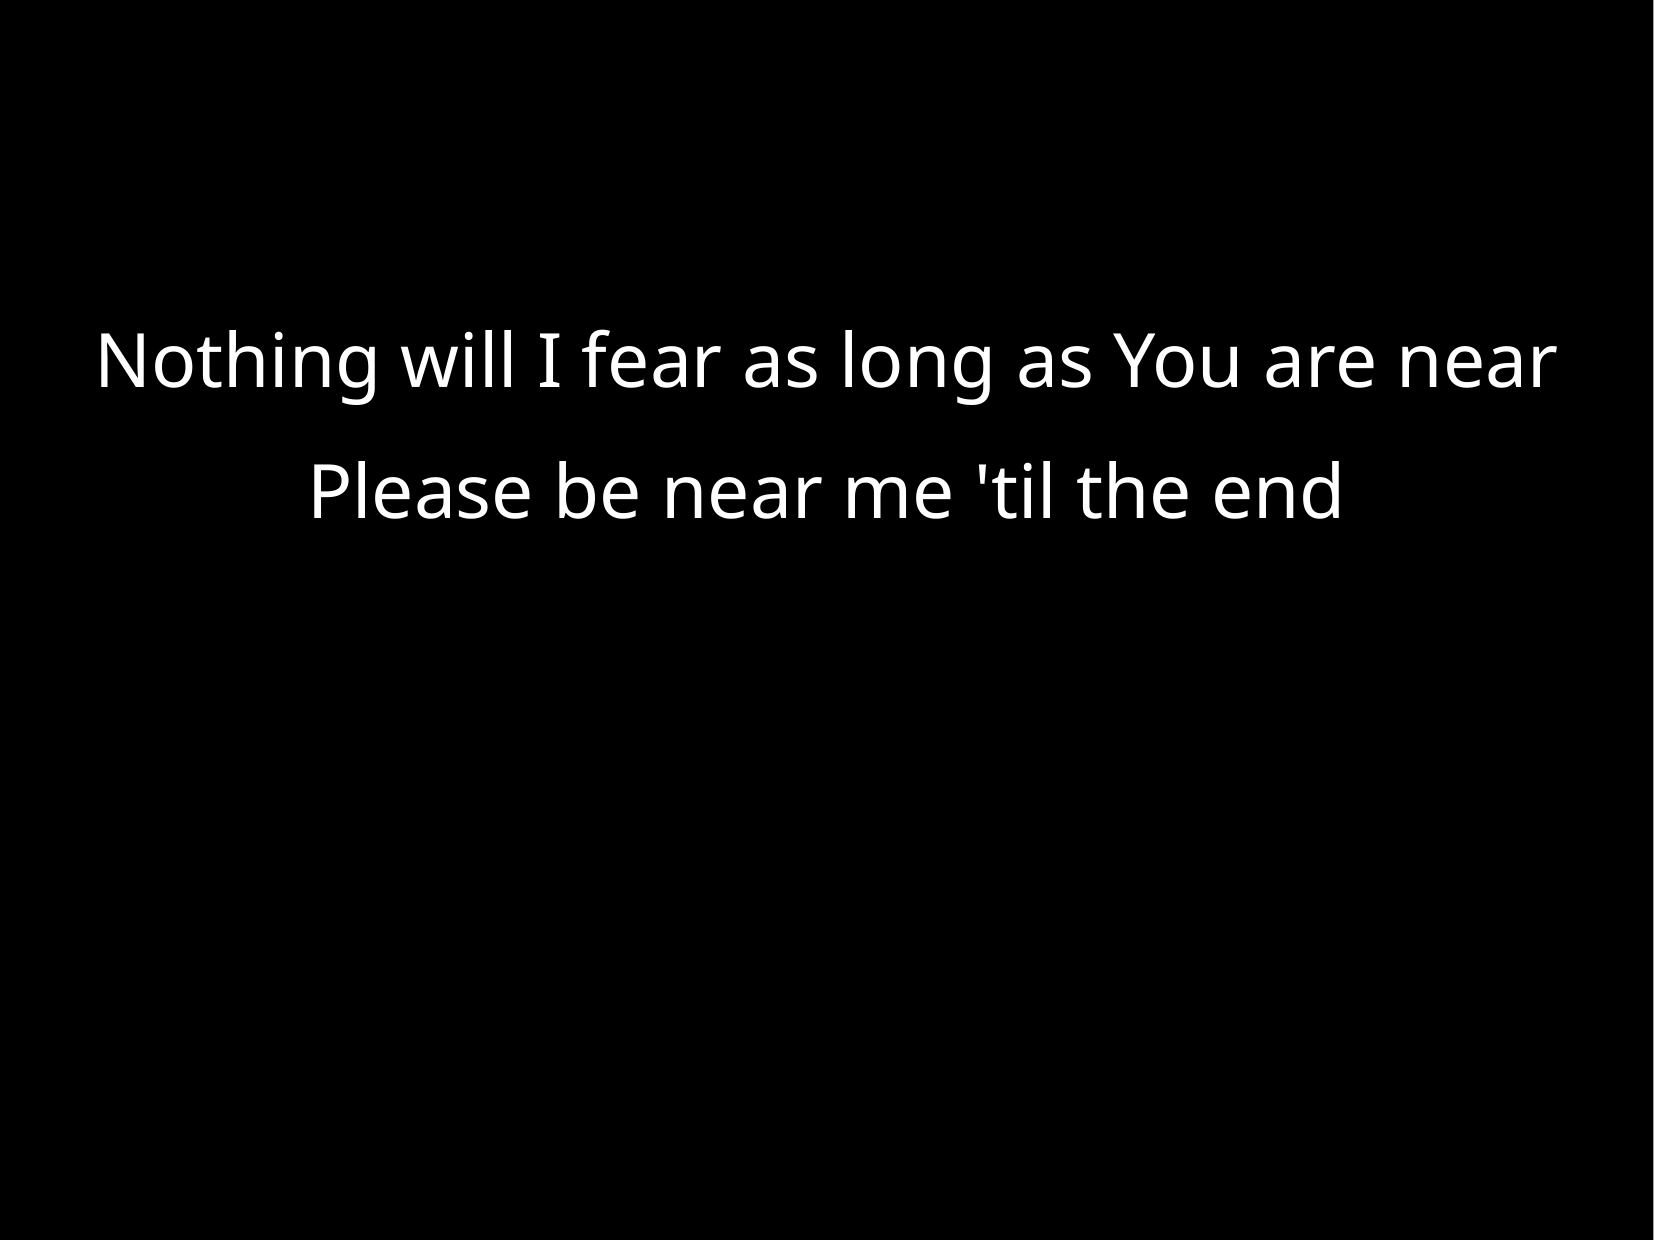

#
Nothing will I fear as long as You are near
Please be near me 'til the end